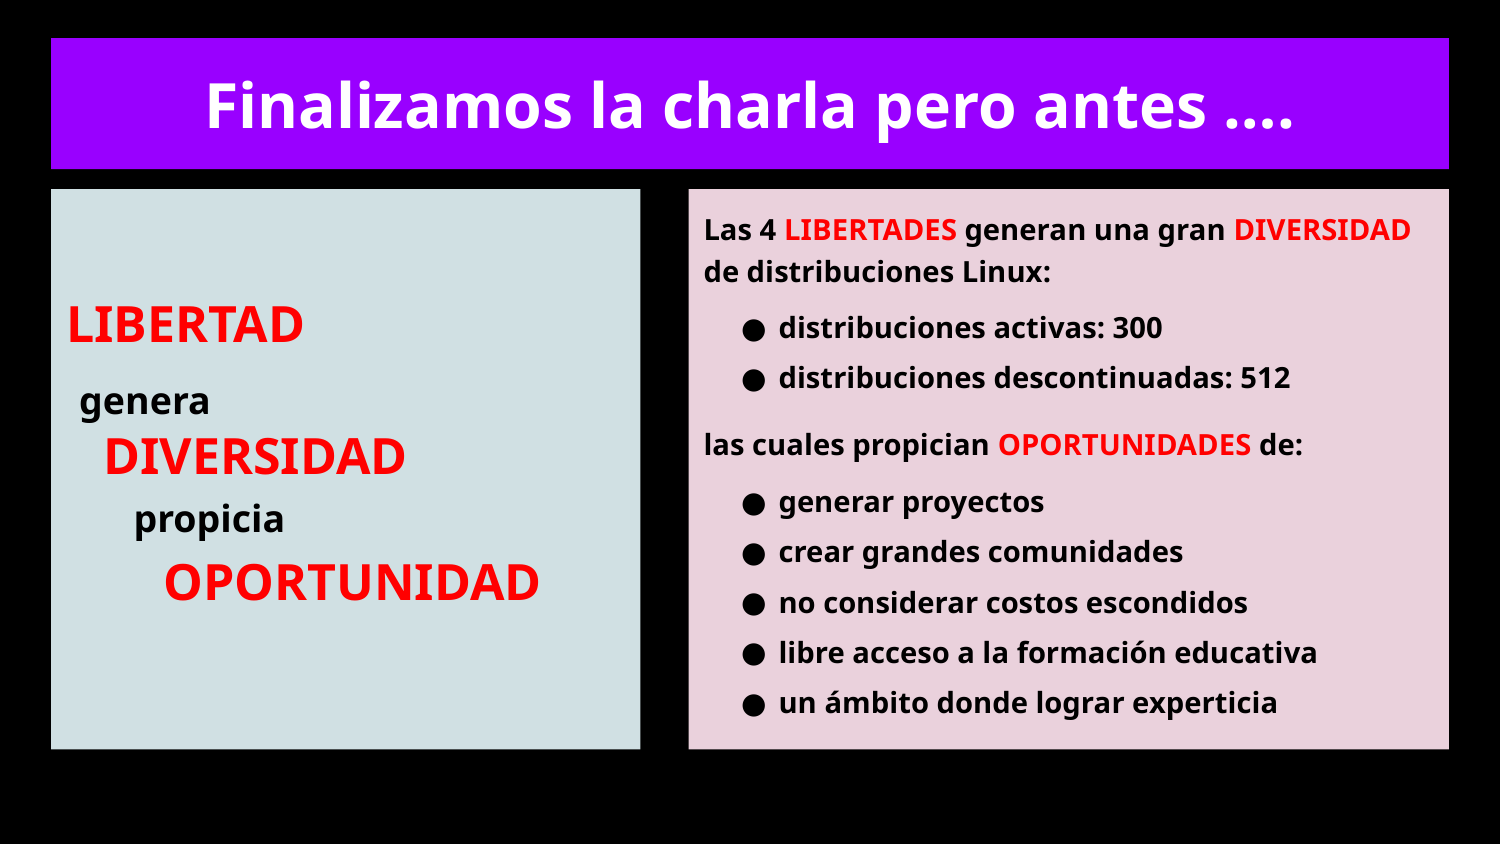

# Finalizamos la charla pero antes ….
LIBERTAD
 genera
 DIVERSIDAD
 propicia
 OPORTUNIDAD
Las 4 LIBERTADES generan una gran DIVERSIDAD de distribuciones Linux:
distribuciones activas: 300
distribuciones descontinuadas: 512
las cuales propician OPORTUNIDADES de:
generar proyectos
crear grandes comunidades
no considerar costos escondidos
libre acceso a la formación educativa
un ámbito donde lograr experticia